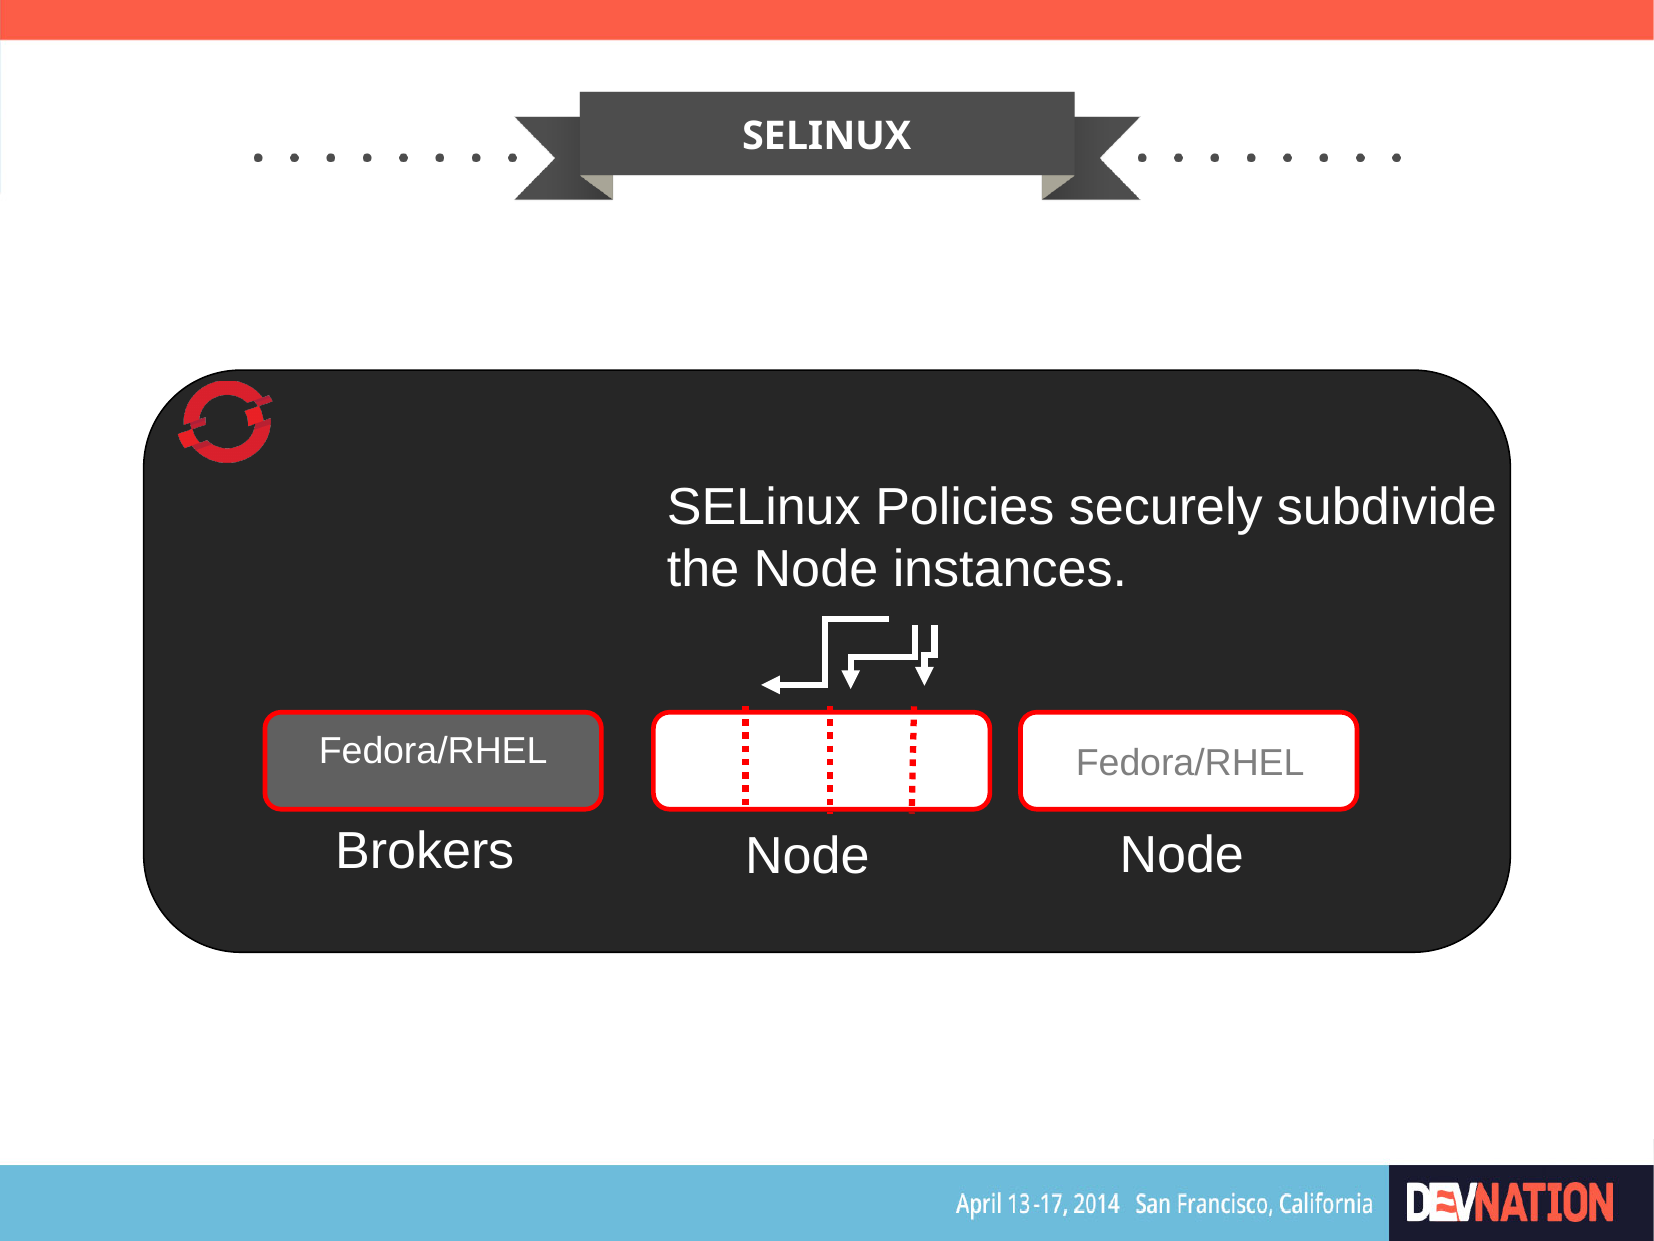

SELINUX
SELinux Policies securely subdivide
the Node instances.
Fedora/RHEL
Fedora/RHEL
Brokers
Node
Node